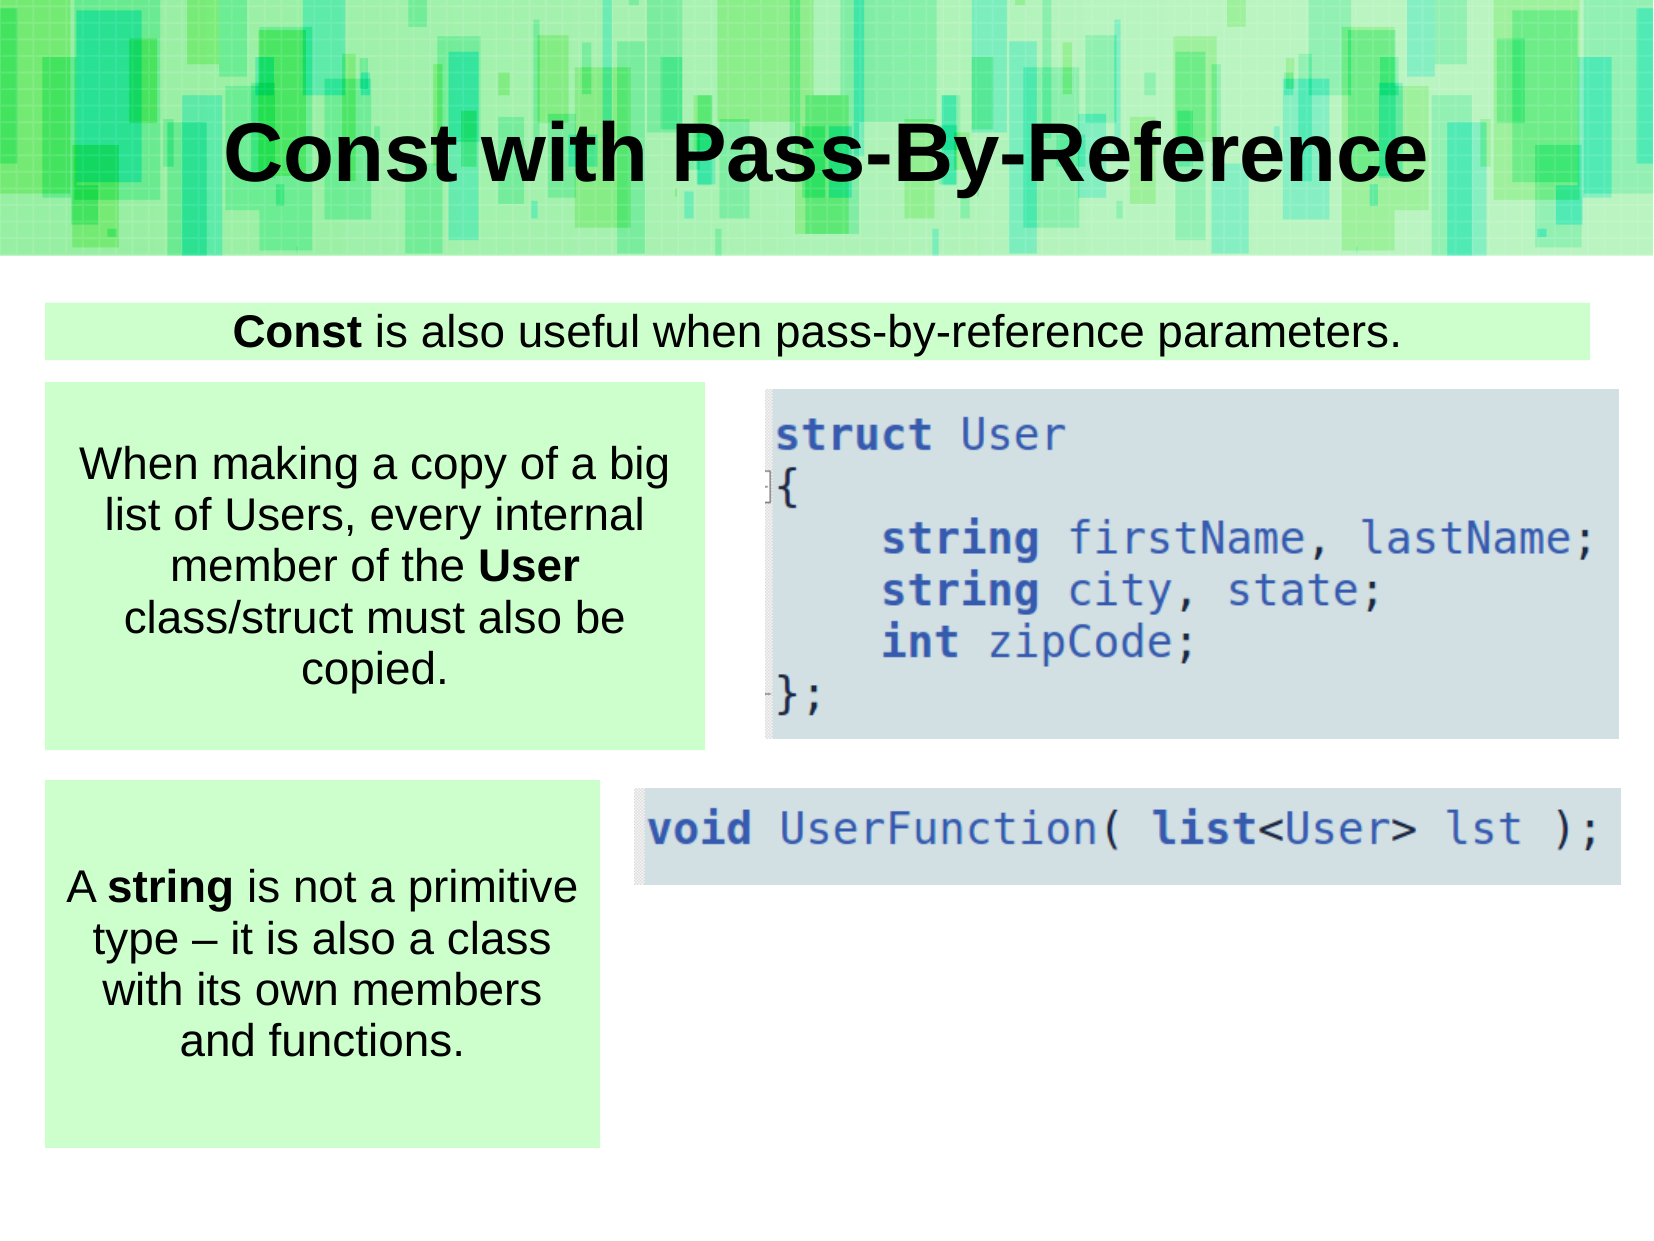

# Const with Pass-By-Reference
Const is also useful when pass-by-reference parameters.
When making a copy of a big list of Users, every internal member of the User class/struct must also be copied.
A string is not a primitive type – it is also a class with its own members and functions.
“while not done”